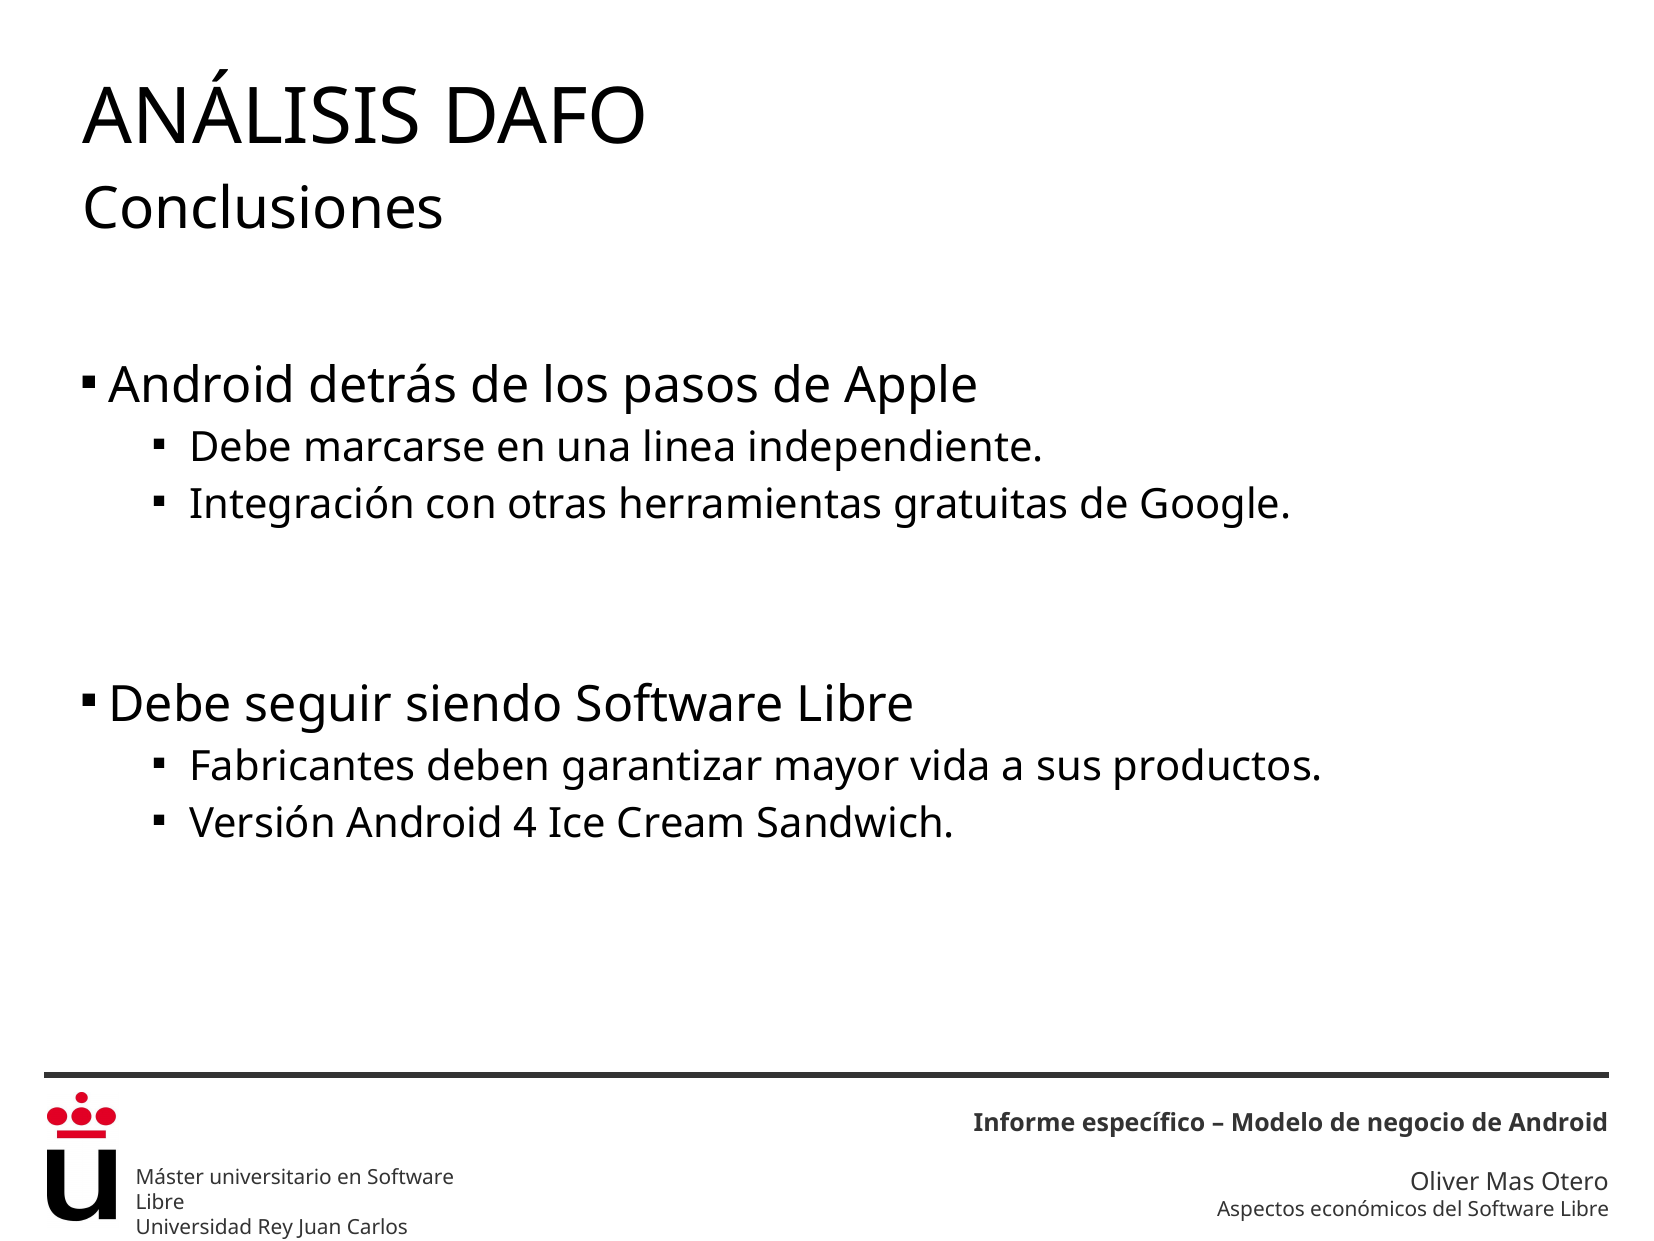

# ANÁLISIS DAFO Conclusiones
 Android detrás de los pasos de Apple
Debe marcarse en una linea independiente.
Integración con otras herramientas gratuitas de Google.
 Debe seguir siendo Software Libre
Fabricantes deben garantizar mayor vida a sus productos.
Versión Android 4 Ice Cream Sandwich.
Informe específico – Modelo de negocio de Android
Oliver Mas Otero
Aspectos económicos del Software Libre
Máster universitario en Software Libre
Universidad Rey Juan Carlos